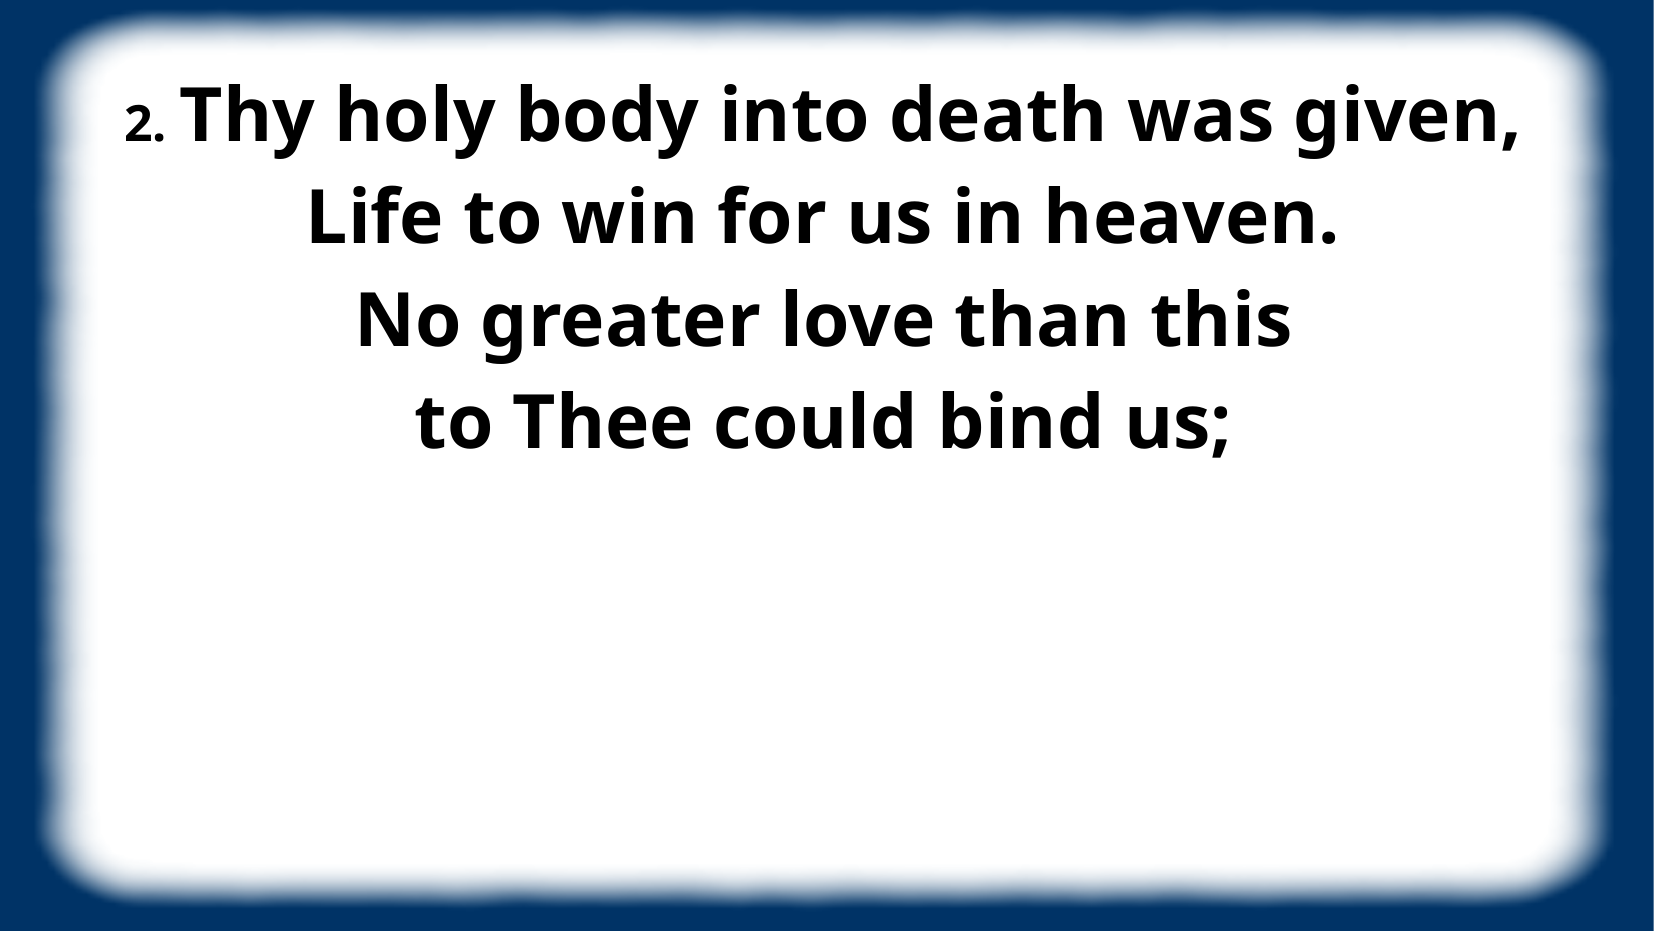

2. Thy holy body into death was given,
Life to win for us in heaven.
No greater love than this
to Thee could bind us;